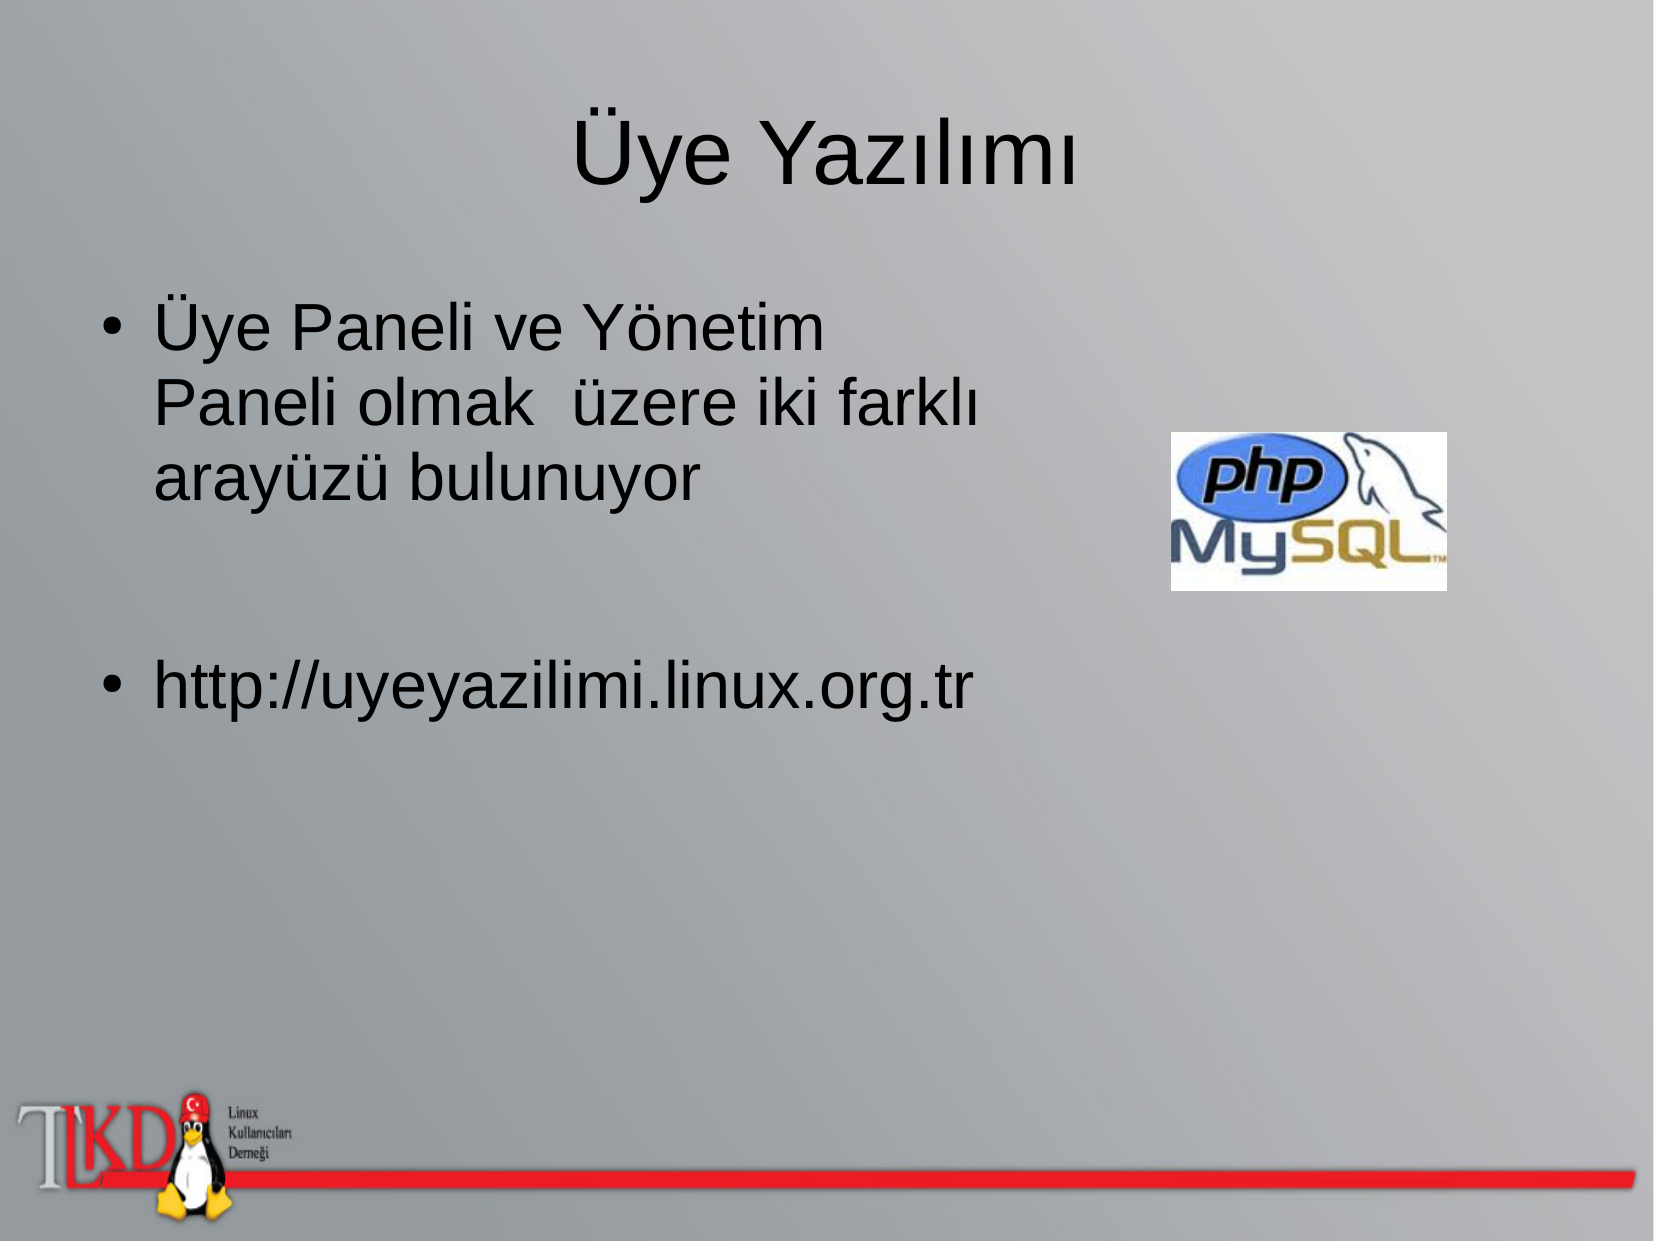

# Üye Yazılımı
Üye Paneli ve Yönetim Paneli olmak üzere iki farklı arayüzü bulunuyor
http://uyeyazilimi.linux.org.tr